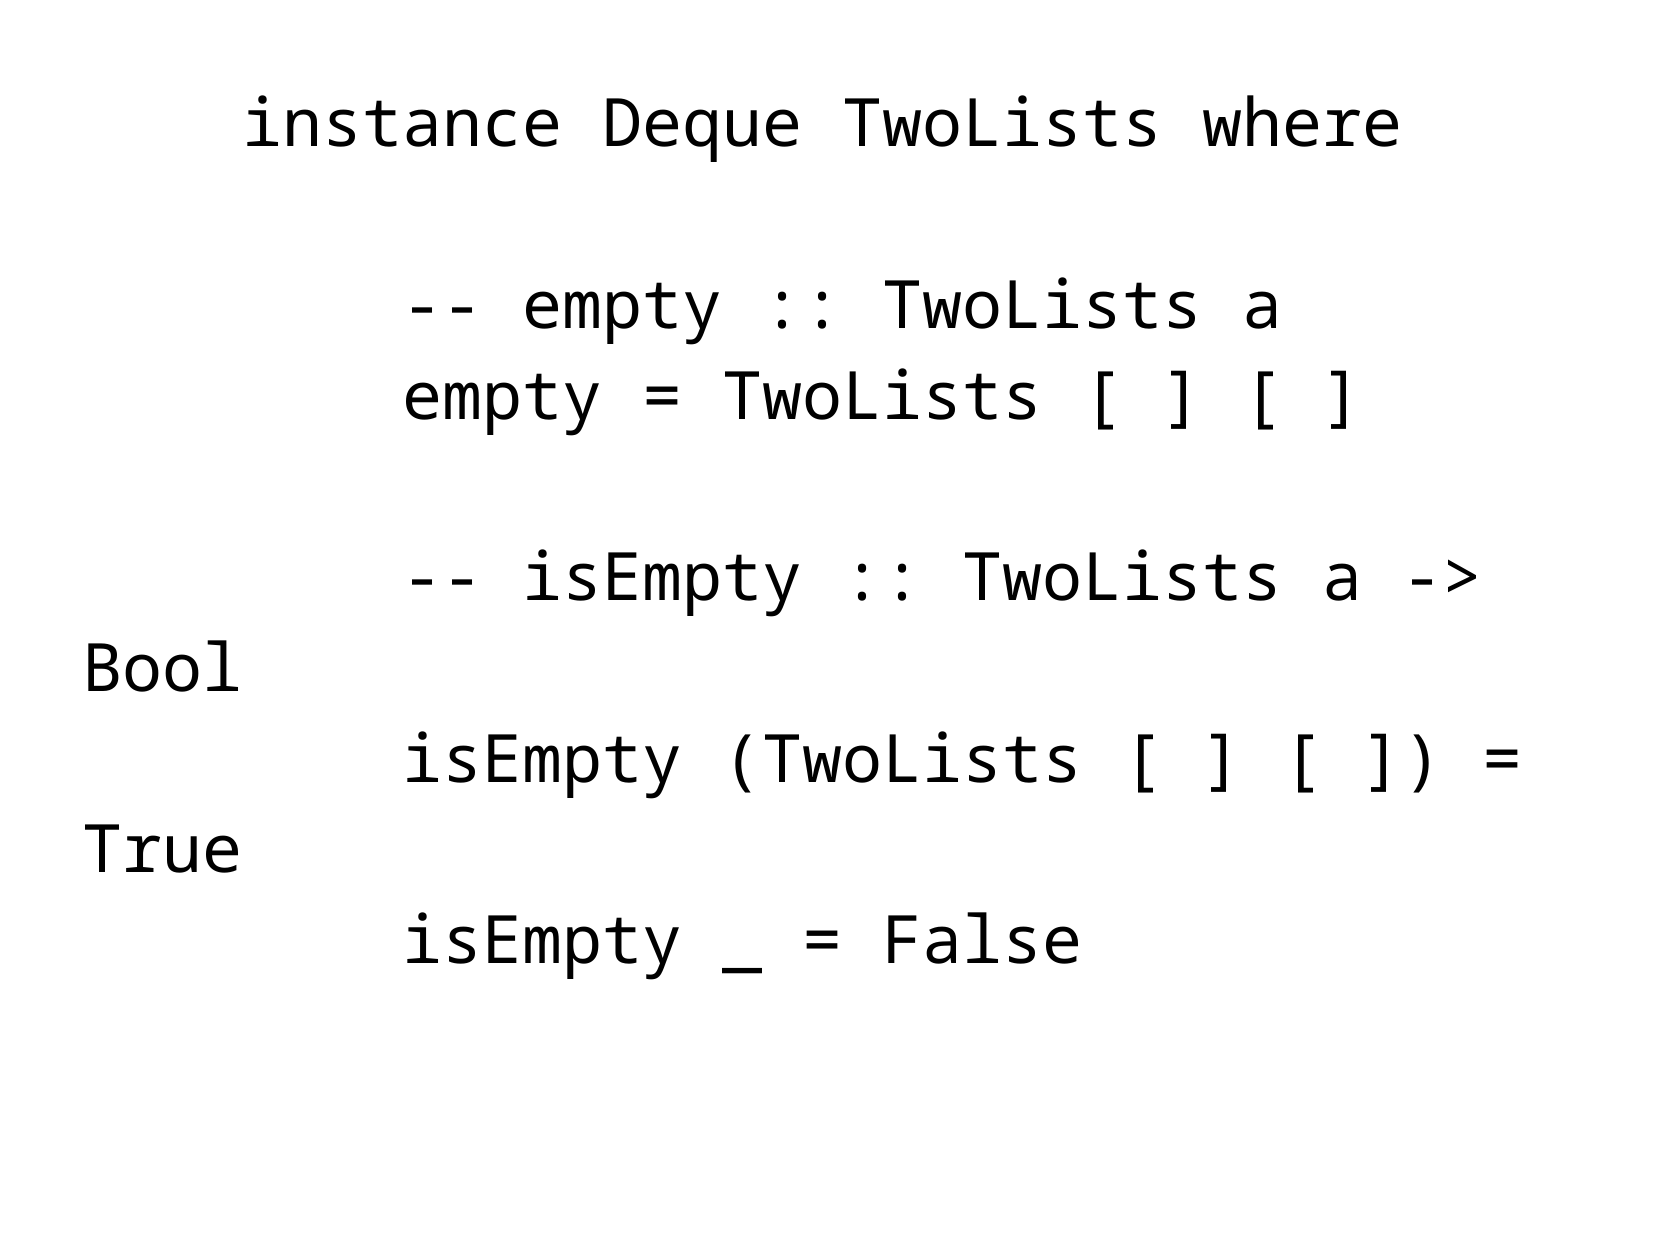

# instance Deque TwoLists where
 -- empty :: TwoLists a
 empty = TwoLists [ ] [ ]
 -- isEmpty :: TwoLists a -> Bool
 isEmpty (TwoLists [ ] [ ]) = True
 isEmpty _ = False